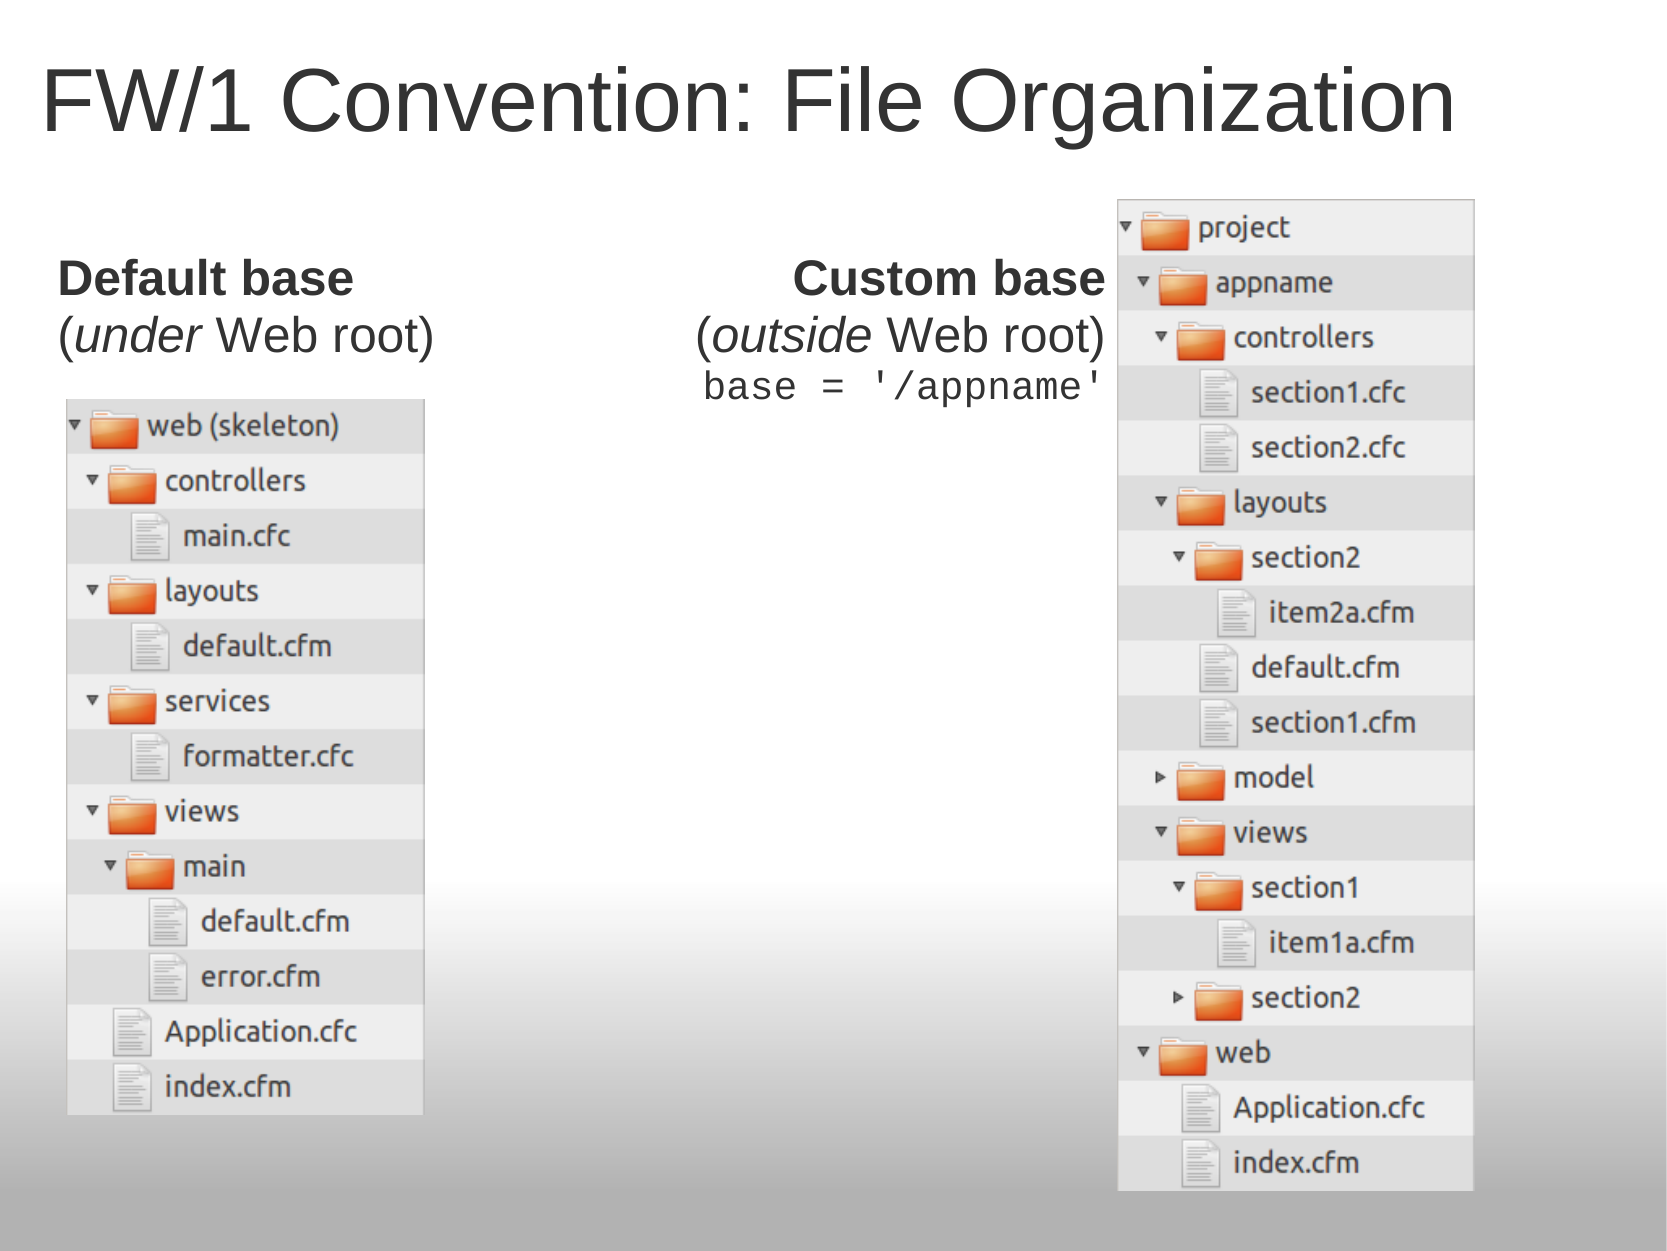

# FW/1 Convention: File Organization
Default base
(under Web root)
Custom base
(outside Web root)
base = '/appname'